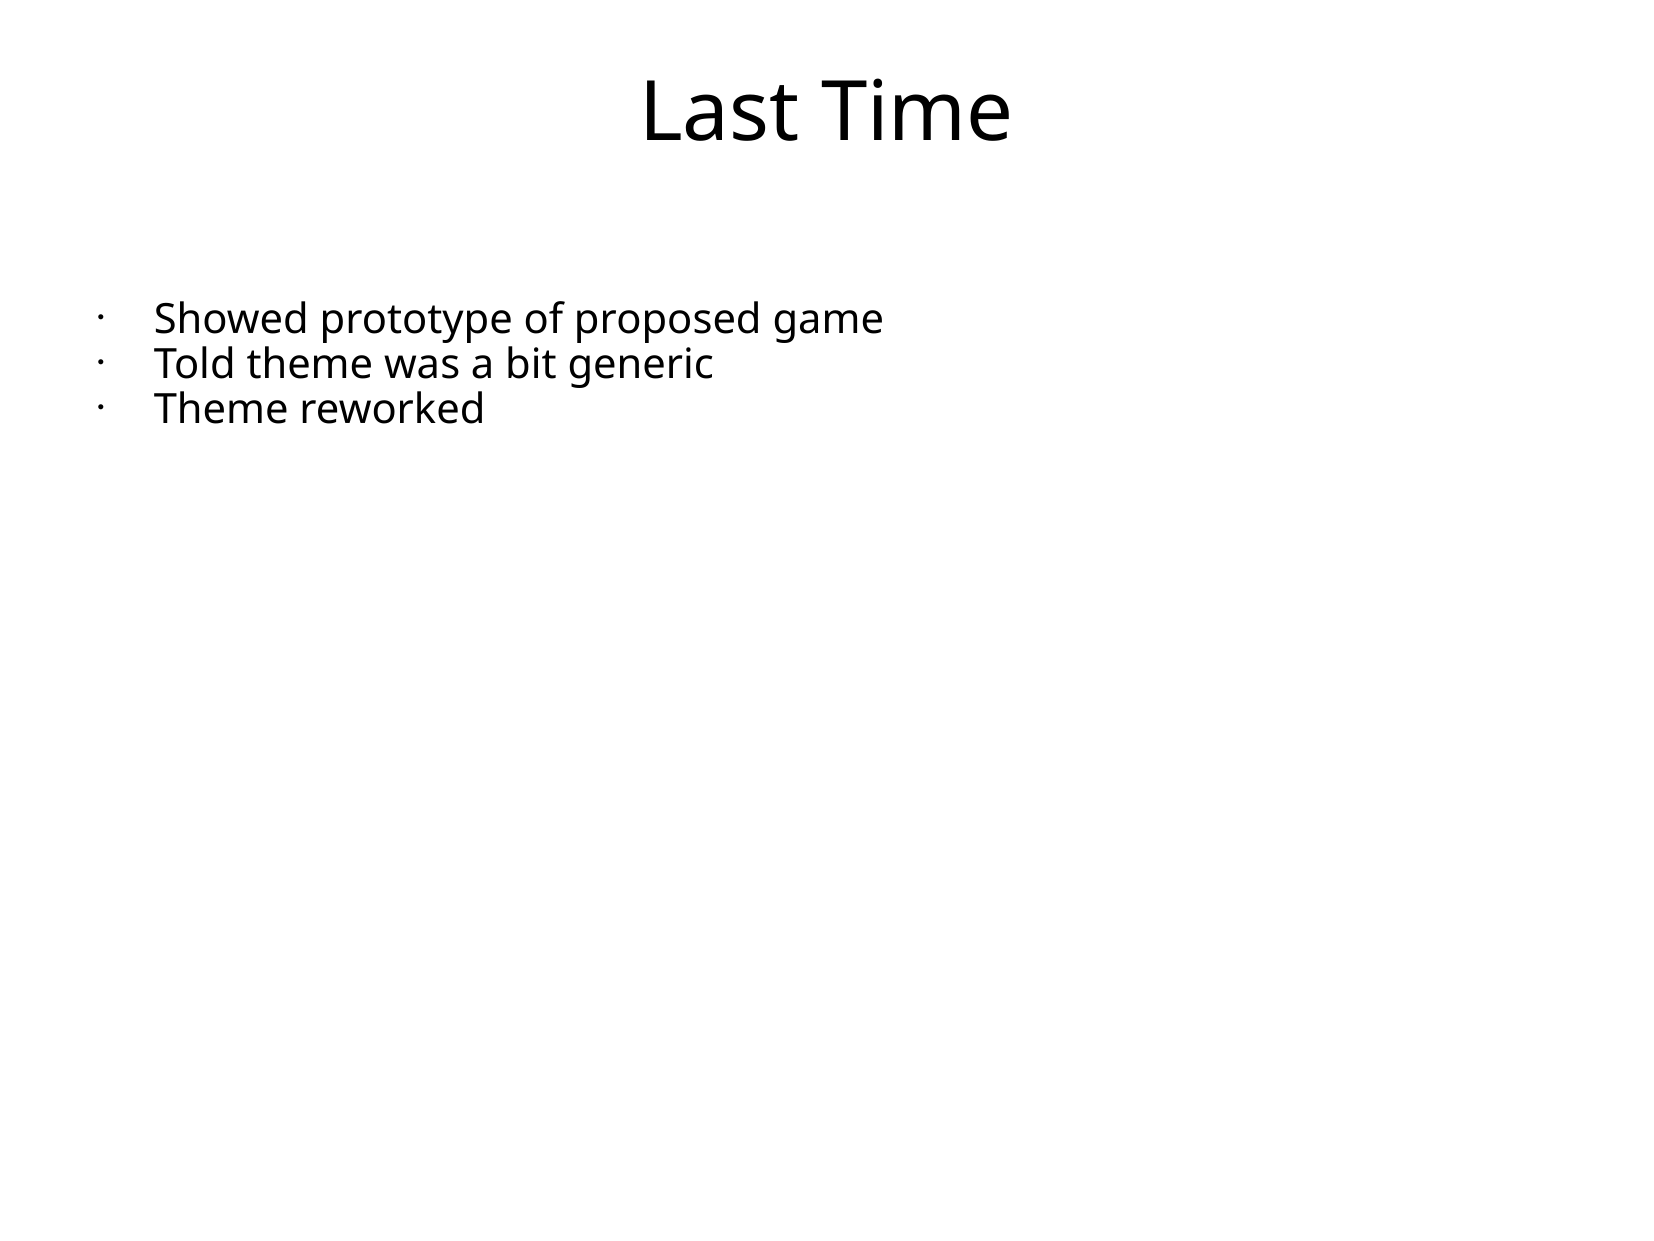

# Last Time
Showed prototype of proposed game
Told theme was a bit generic
Theme reworked